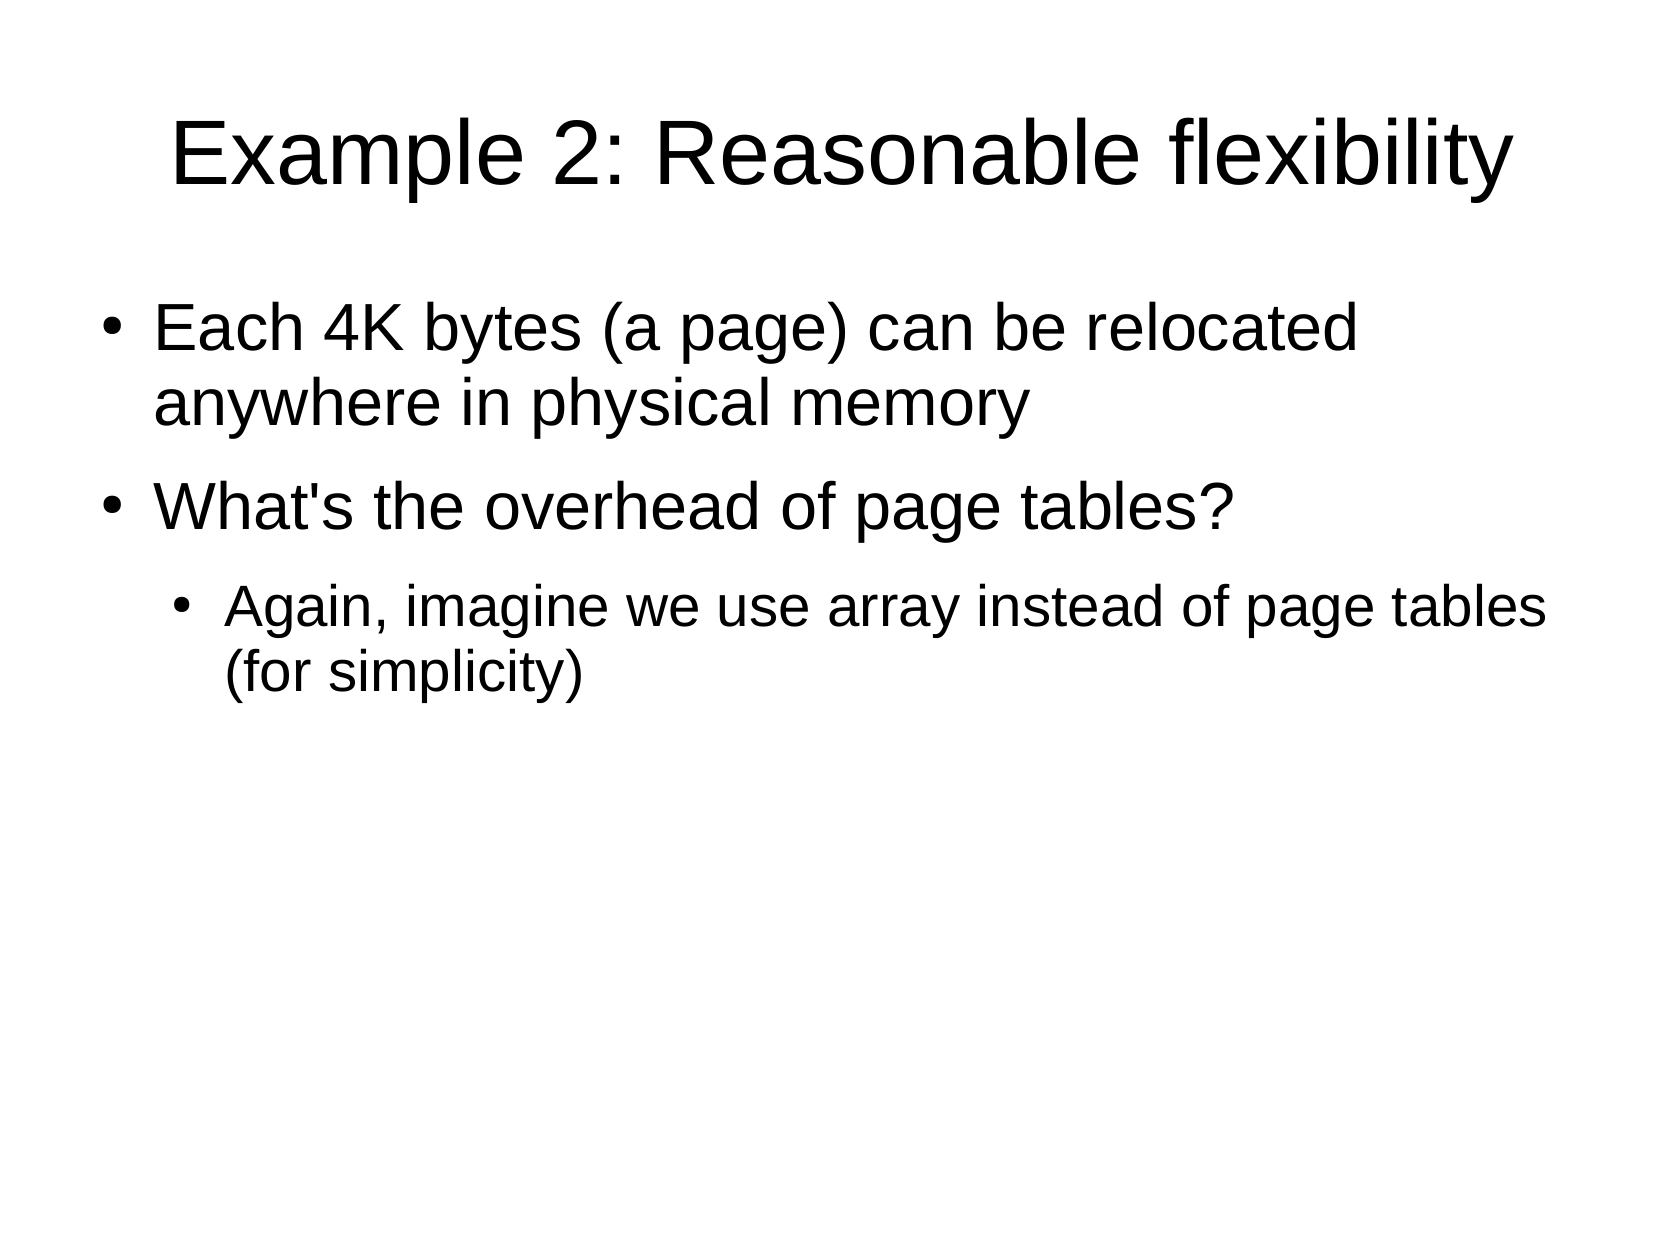

# Example 2: Reasonable flexibility
Each 4K bytes (a page) can be relocated anywhere in physical memory
What's the overhead of page tables?
Again, imagine we use array instead of page tables (for simplicity)